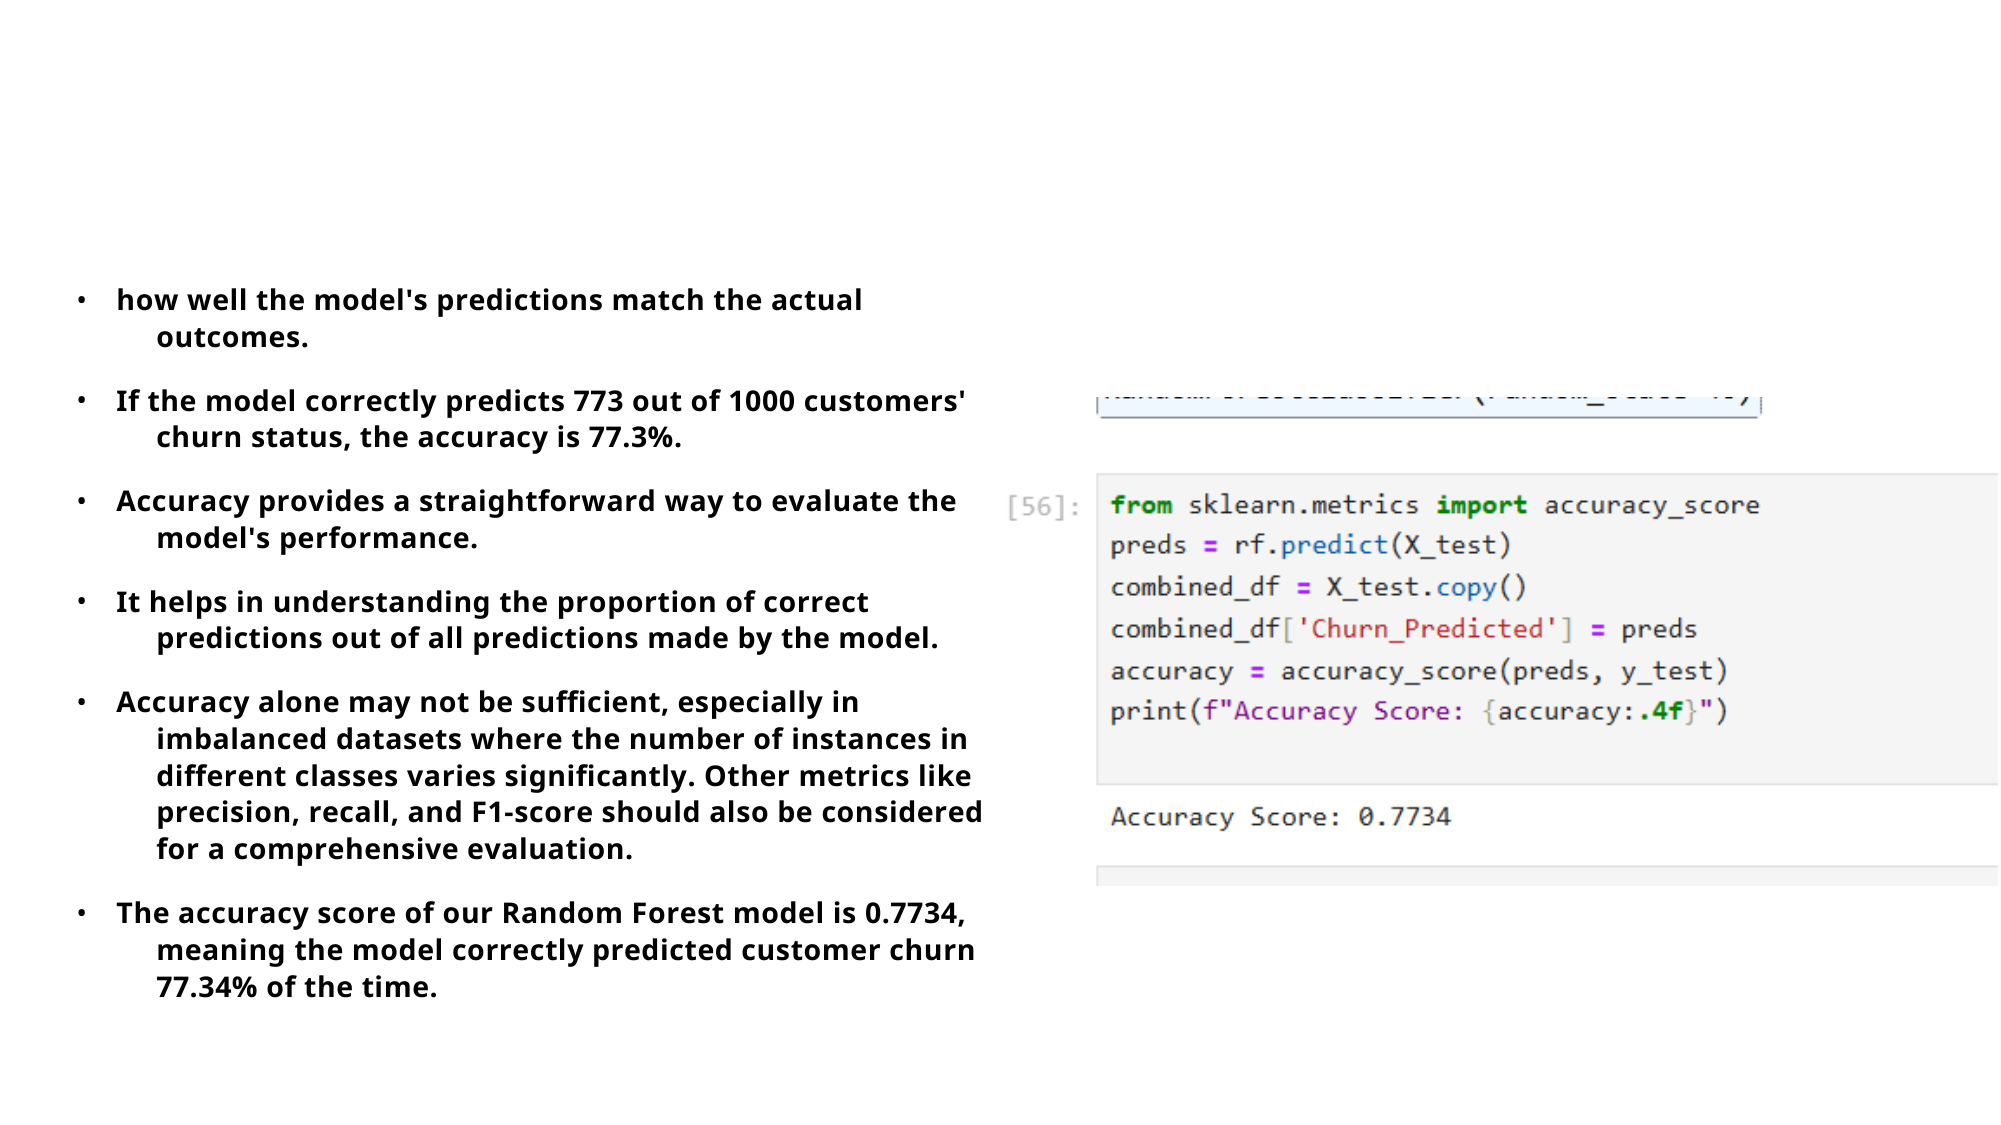

Accuracy measures
how well the model's predictions match the actual outcomes.
If the model correctly predicts 773 out of 1000 customers' churn status, the accuracy is 77.3%.
Accuracy provides a straightforward way to evaluate the model's performance.
It helps in understanding the proportion of correct predictions out of all predictions made by the model.
Accuracy alone may not be sufficient, especially in imbalanced datasets where the number of instances in different classes varies significantly. Other metrics like precision, recall, and F1-score should also be considered for a comprehensive evaluation.
The accuracy score of our Random Forest model is 0.7734, meaning the model correctly predicted customer churn 77.34% of the time.